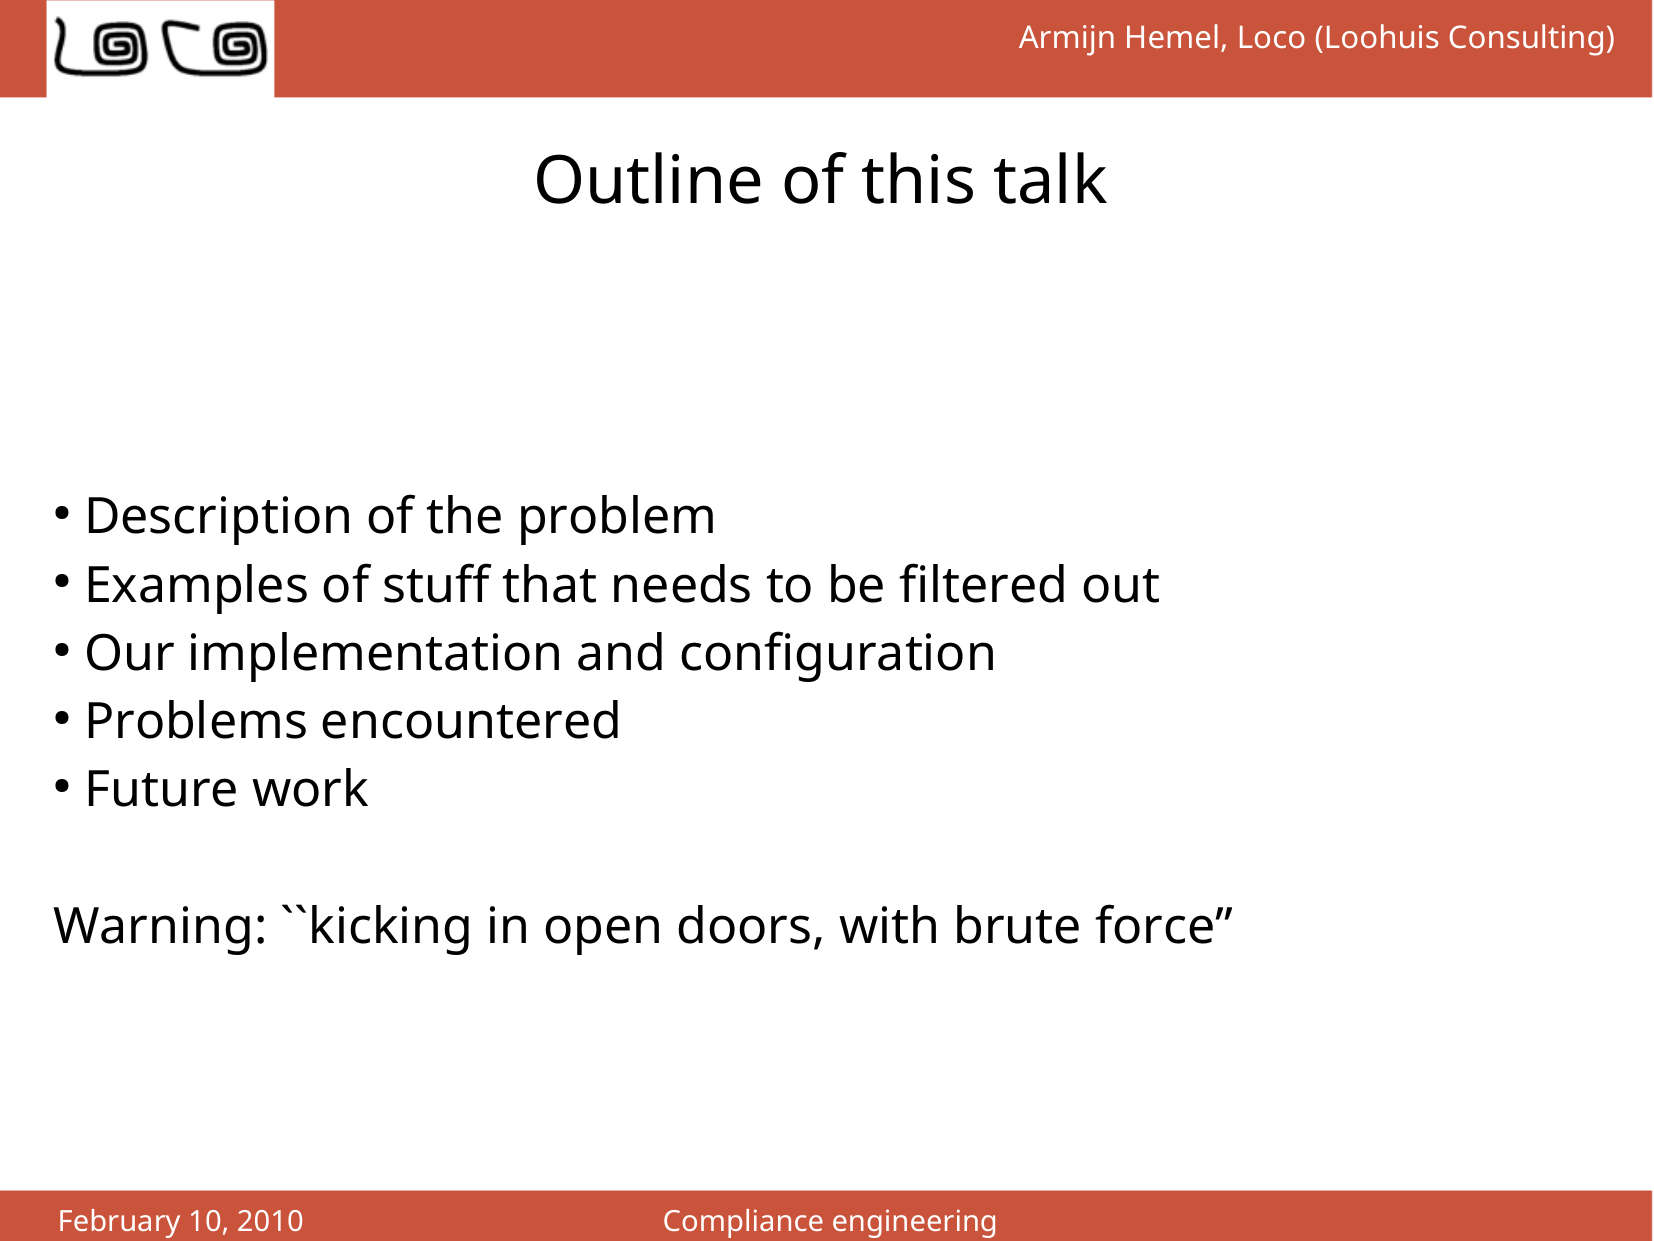

# Outline of this talk
 Description of the problem
 Examples of stuff that needs to be filtered out
 Our implementation and configuration
 Problems encountered
 Future work
Warning: ``kicking in open doors, with brute force’’
Comet: practical solution or crutch?